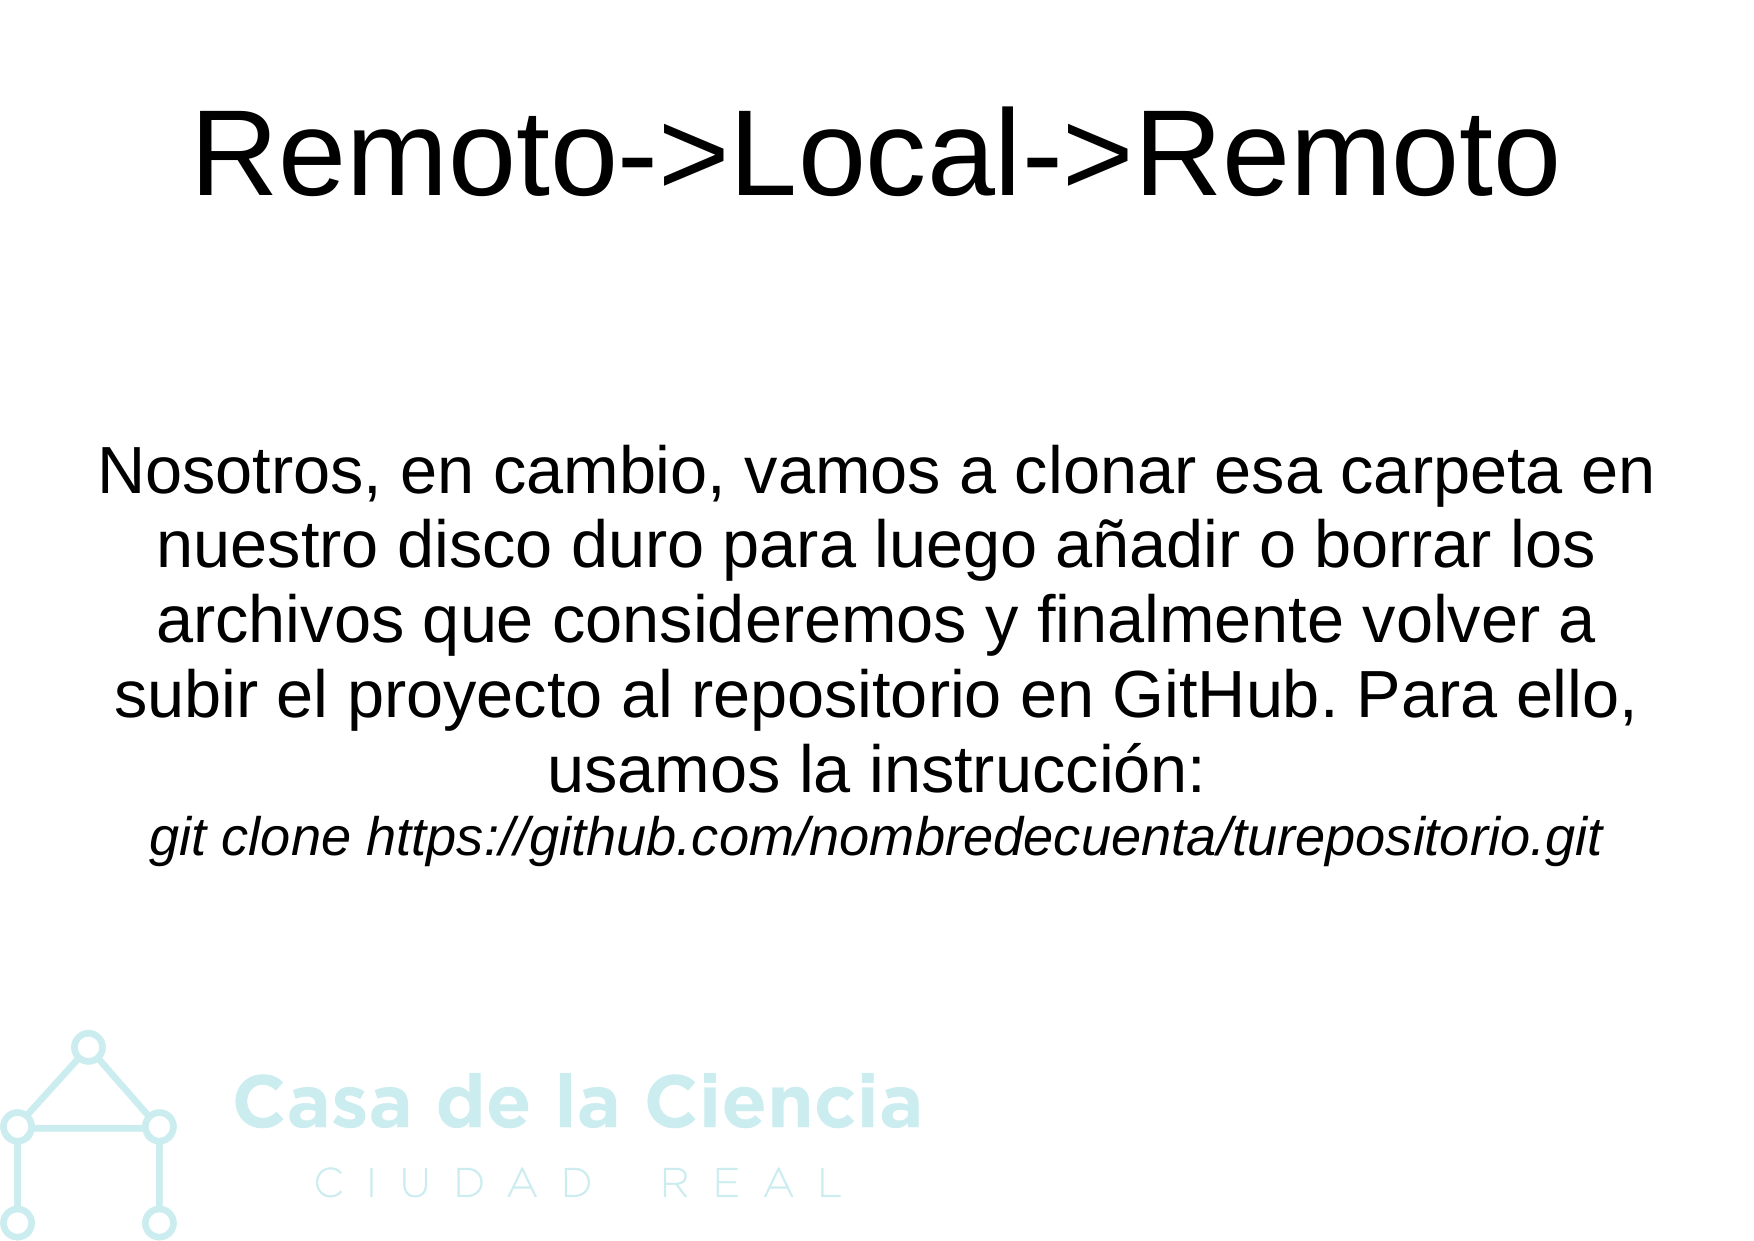

# Remoto->Local->Remoto
Nosotros, en cambio, vamos a clonar esa carpeta en nuestro disco duro para luego añadir o borrar los archivos que consideremos y finalmente volver a subir el proyecto al repositorio en GitHub. Para ello, usamos la instrucción:
git clone https://github.com/nombredecuenta/turepositorio.git